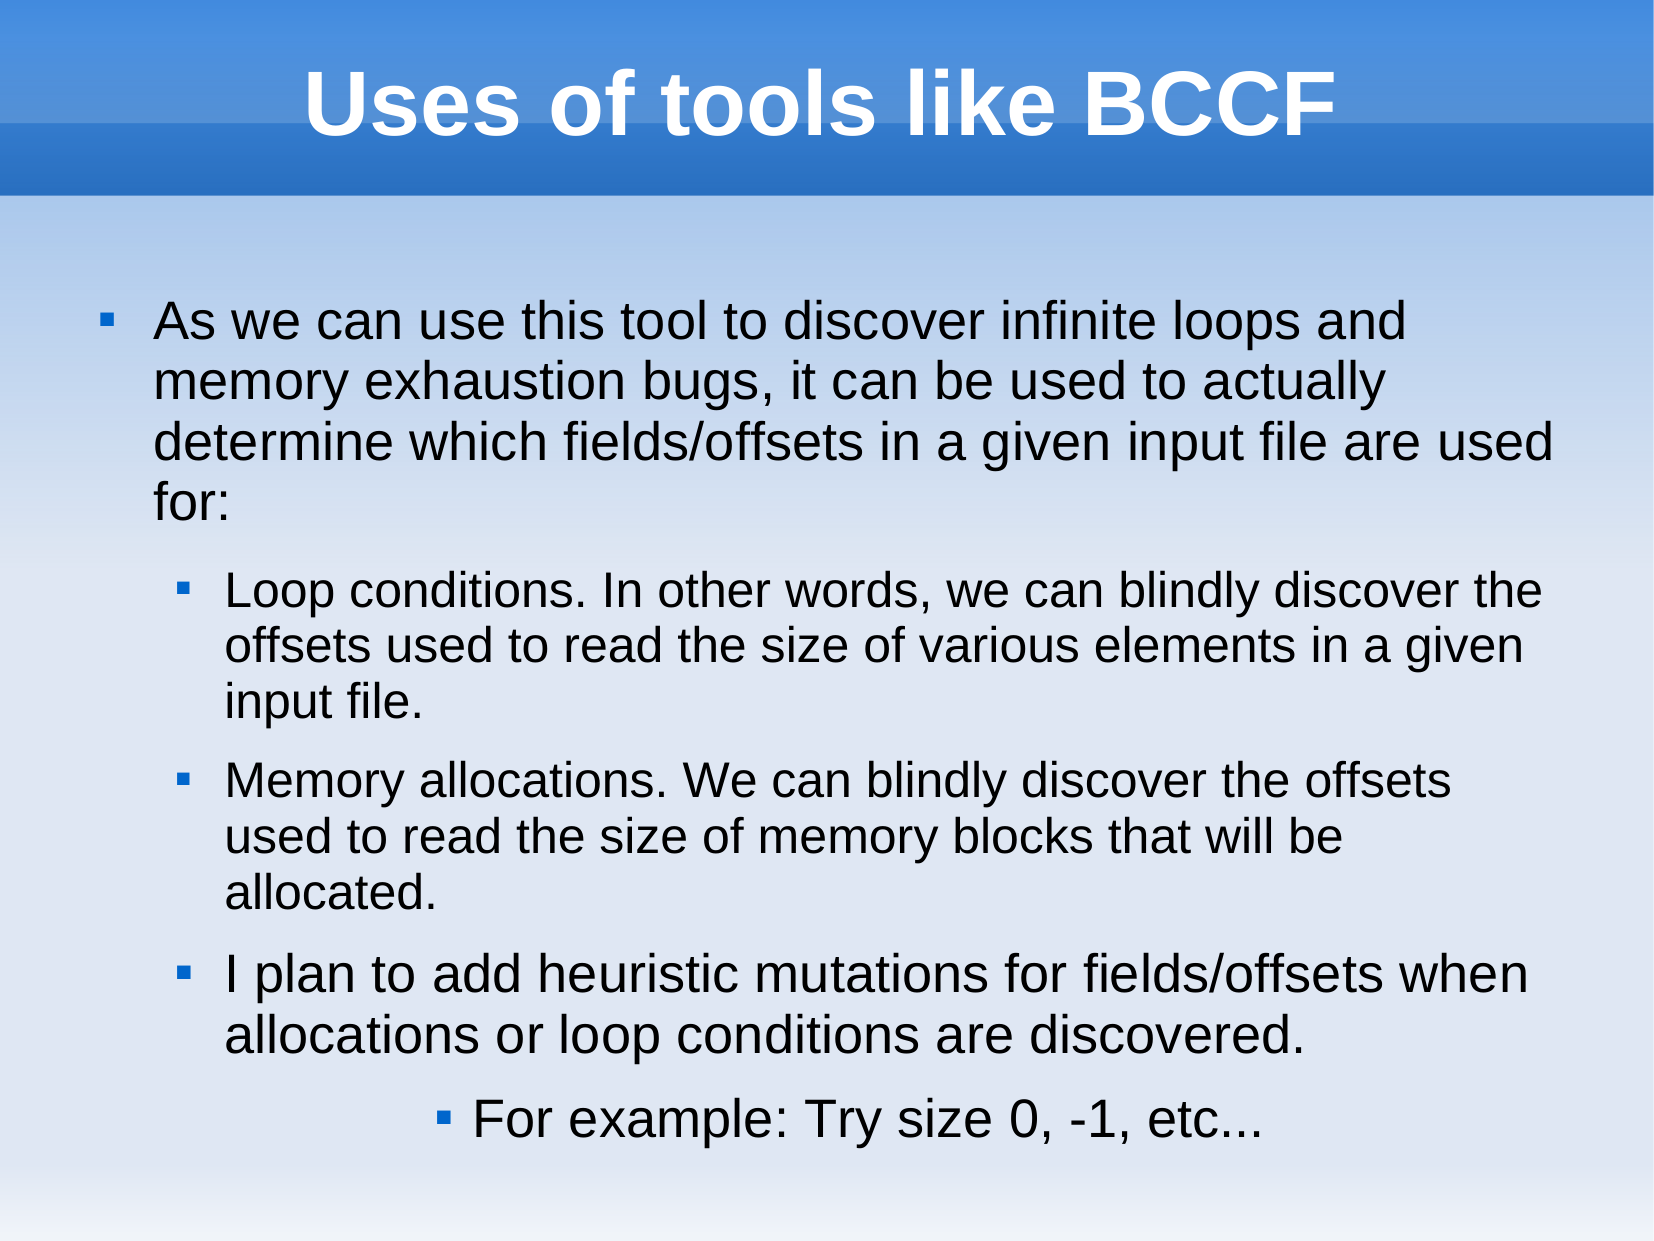

# Uses of tools like BCCF
As we can use this tool to discover infinite loops and memory exhaustion bugs, it can be used to actually determine which fields/offsets in a given input file are used for:
Loop conditions. In other words, we can blindly discover the offsets used to read the size of various elements in a given input file.
Memory allocations. We can blindly discover the offsets used to read the size of memory blocks that will be allocated.
I plan to add heuristic mutations for fields/offsets when allocations or loop conditions are discovered.
For example: Try size 0, -1, etc...